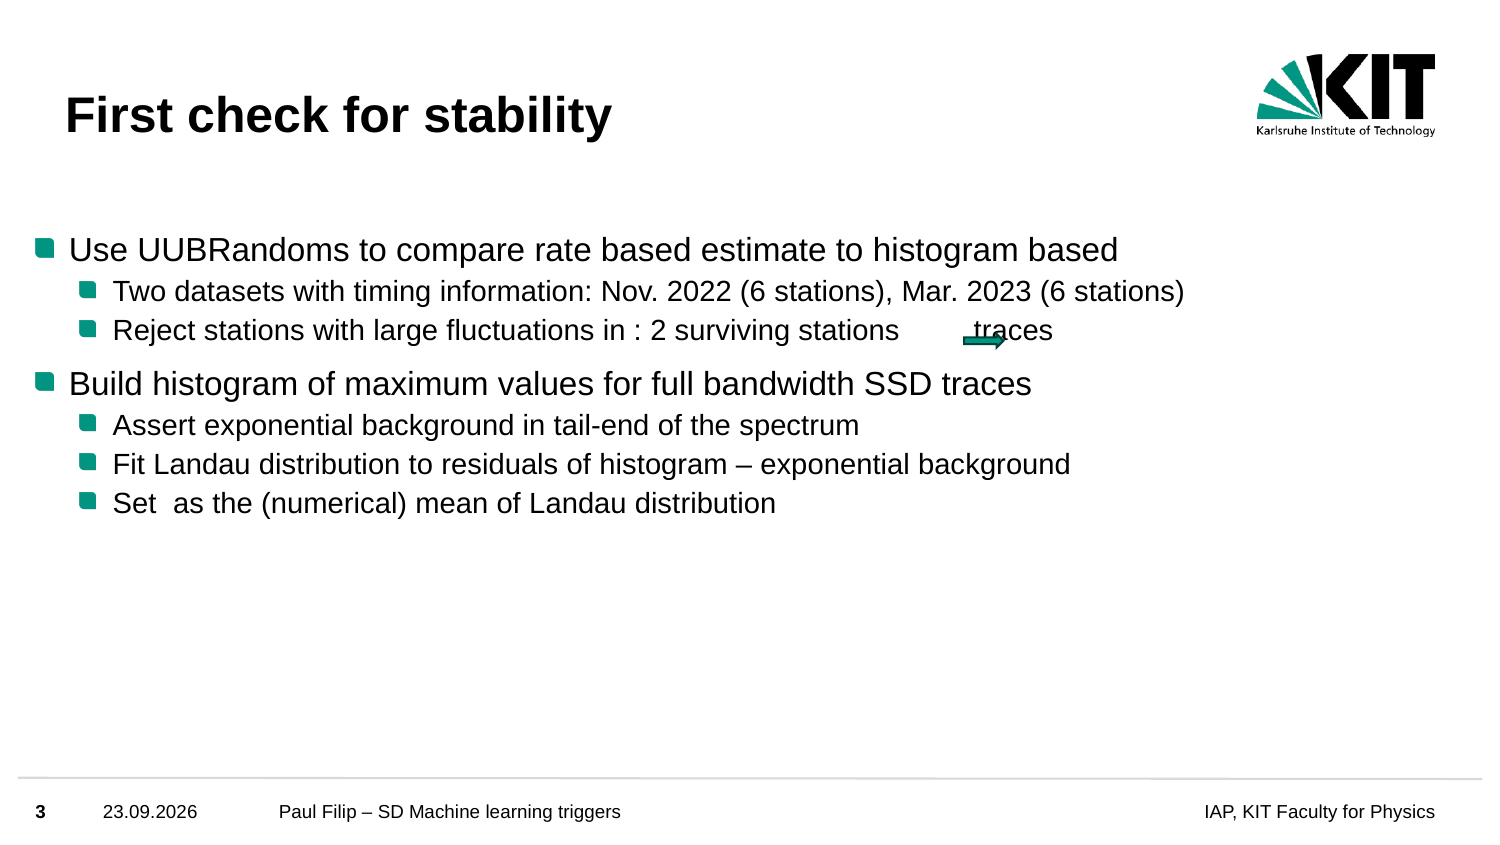

First check for stability
# Use UUBRandoms to compare rate based estimate to histogram based
Two datasets with timing information: Nov. 2022 (6 stations), Mar. 2023 (6 stations)
Reject stations with large fluctuations in : 2 surviving stations traces
Build histogram of maximum values for full bandwidth SSD traces
Assert exponential background in tail-end of the spectrum
Fit Landau distribution to residuals of histogram – exponential background
Set as the (numerical) mean of Landau distribution